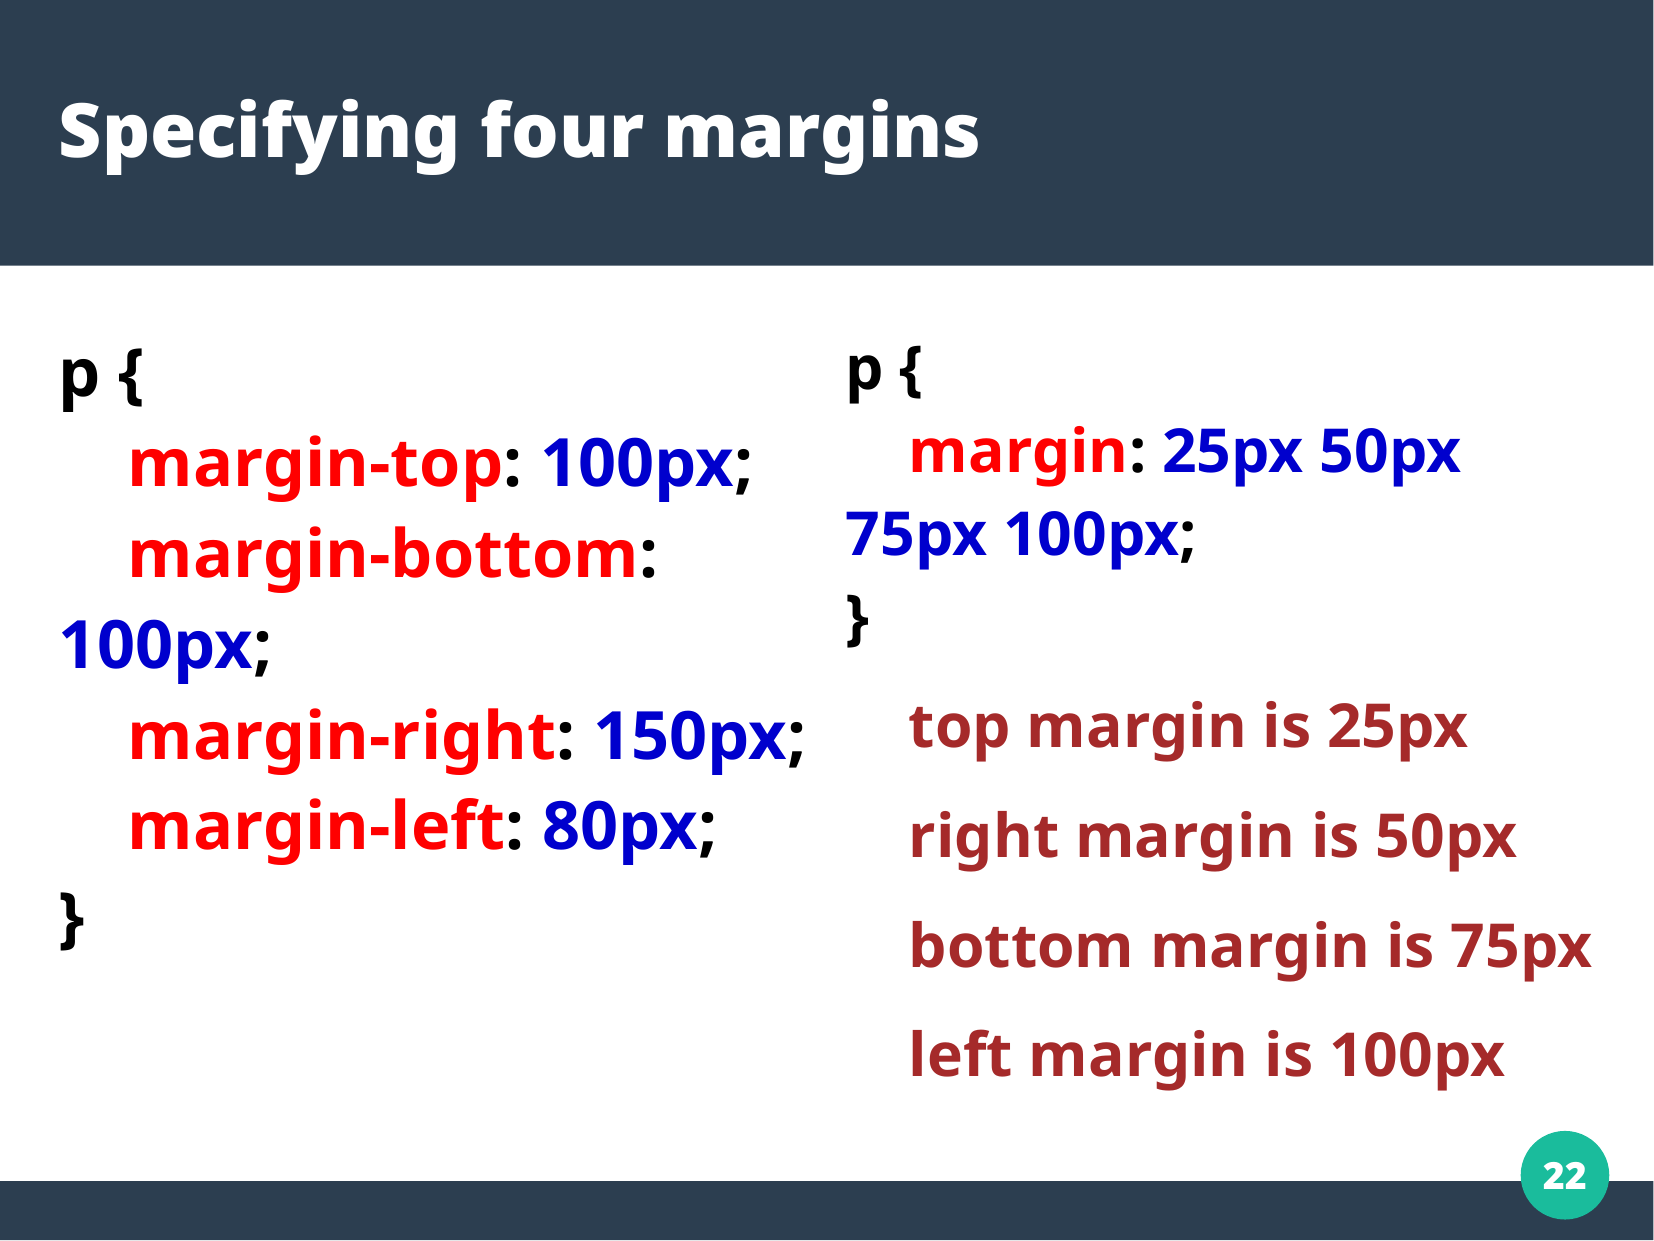

Specifying four margins
# p {     margin-top: 100px;     margin-bottom: 100px;     margin-right: 150px;     margin-left: 80px; }
p {
    margin: 25px 50px 75px 100px;
}
 top margin is 25px
 right margin is 50px
 bottom margin is 75px
 left margin is 100px
22